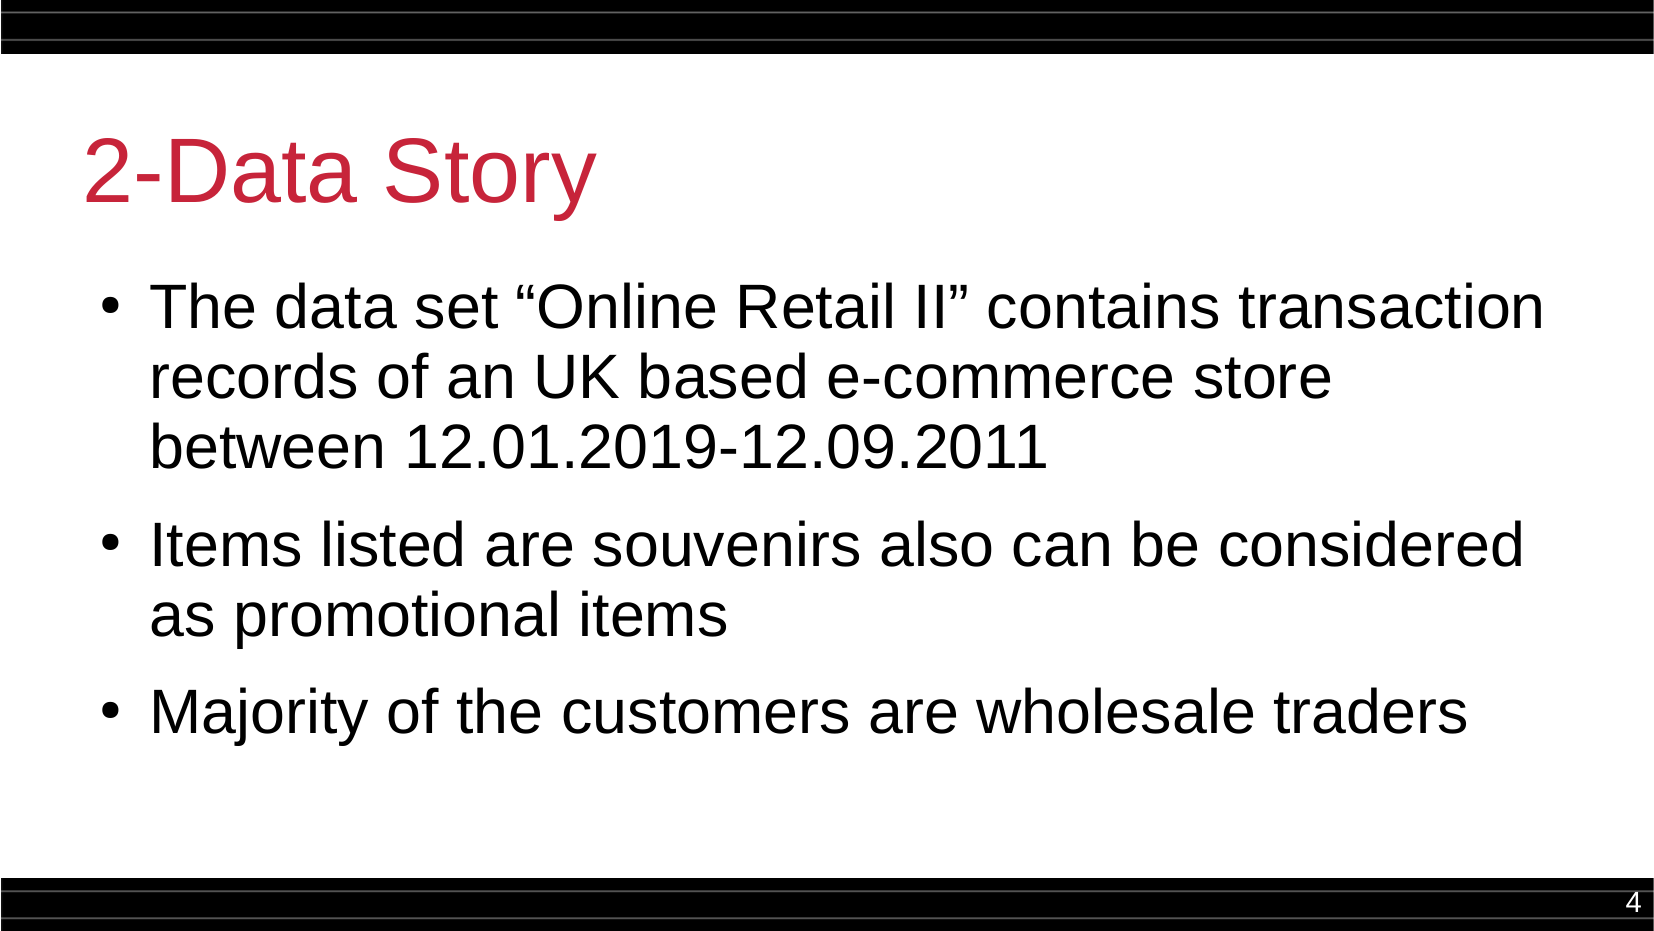

# 2-Data Story
The data set “Online Retail II” contains transaction records of an UK based e-commerce store between 12.01.2019-12.09.2011
Items listed are souvenirs also can be considered as promotional items
Majority of the customers are wholesale traders